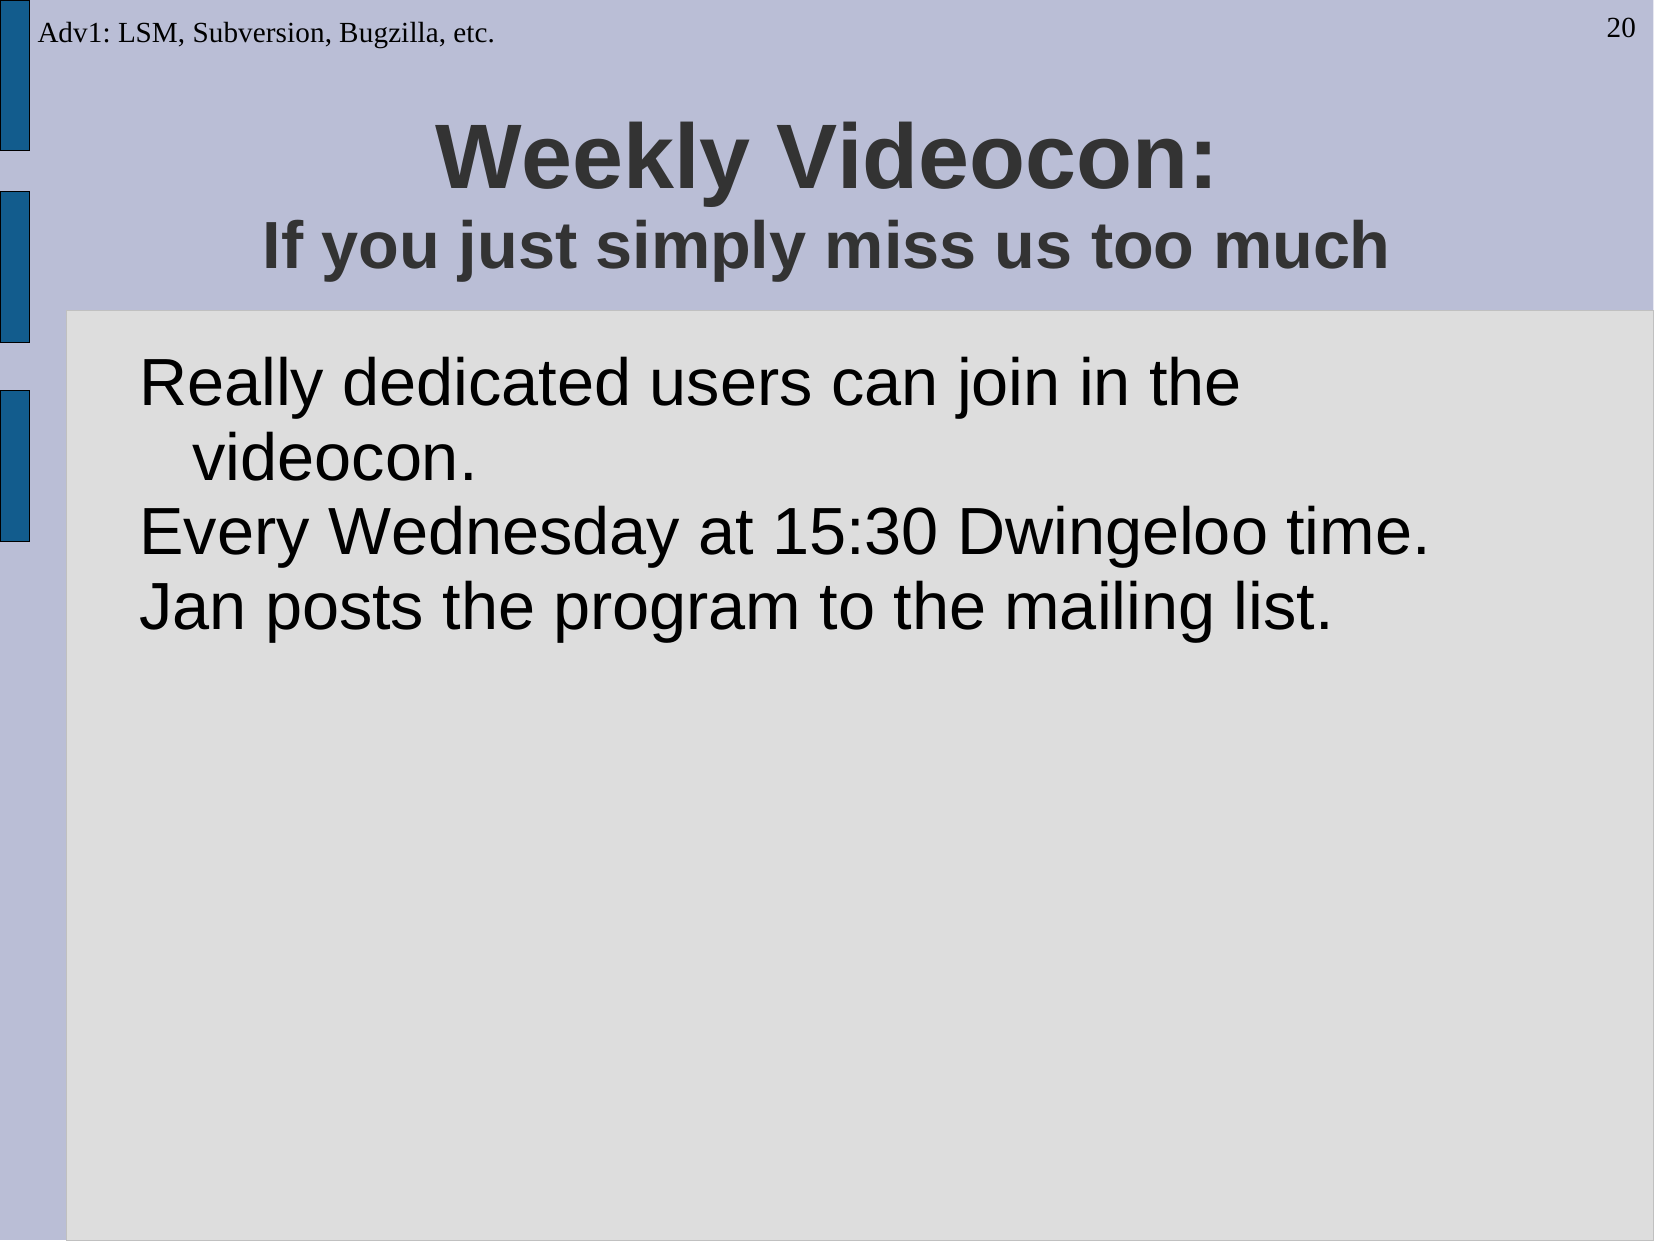

20
# Weekly Videocon: If you just simply miss us too much
Really dedicated users can join in the videocon.
Every Wednesday at 15:30 Dwingeloo time.
Jan posts the program to the mailing list.